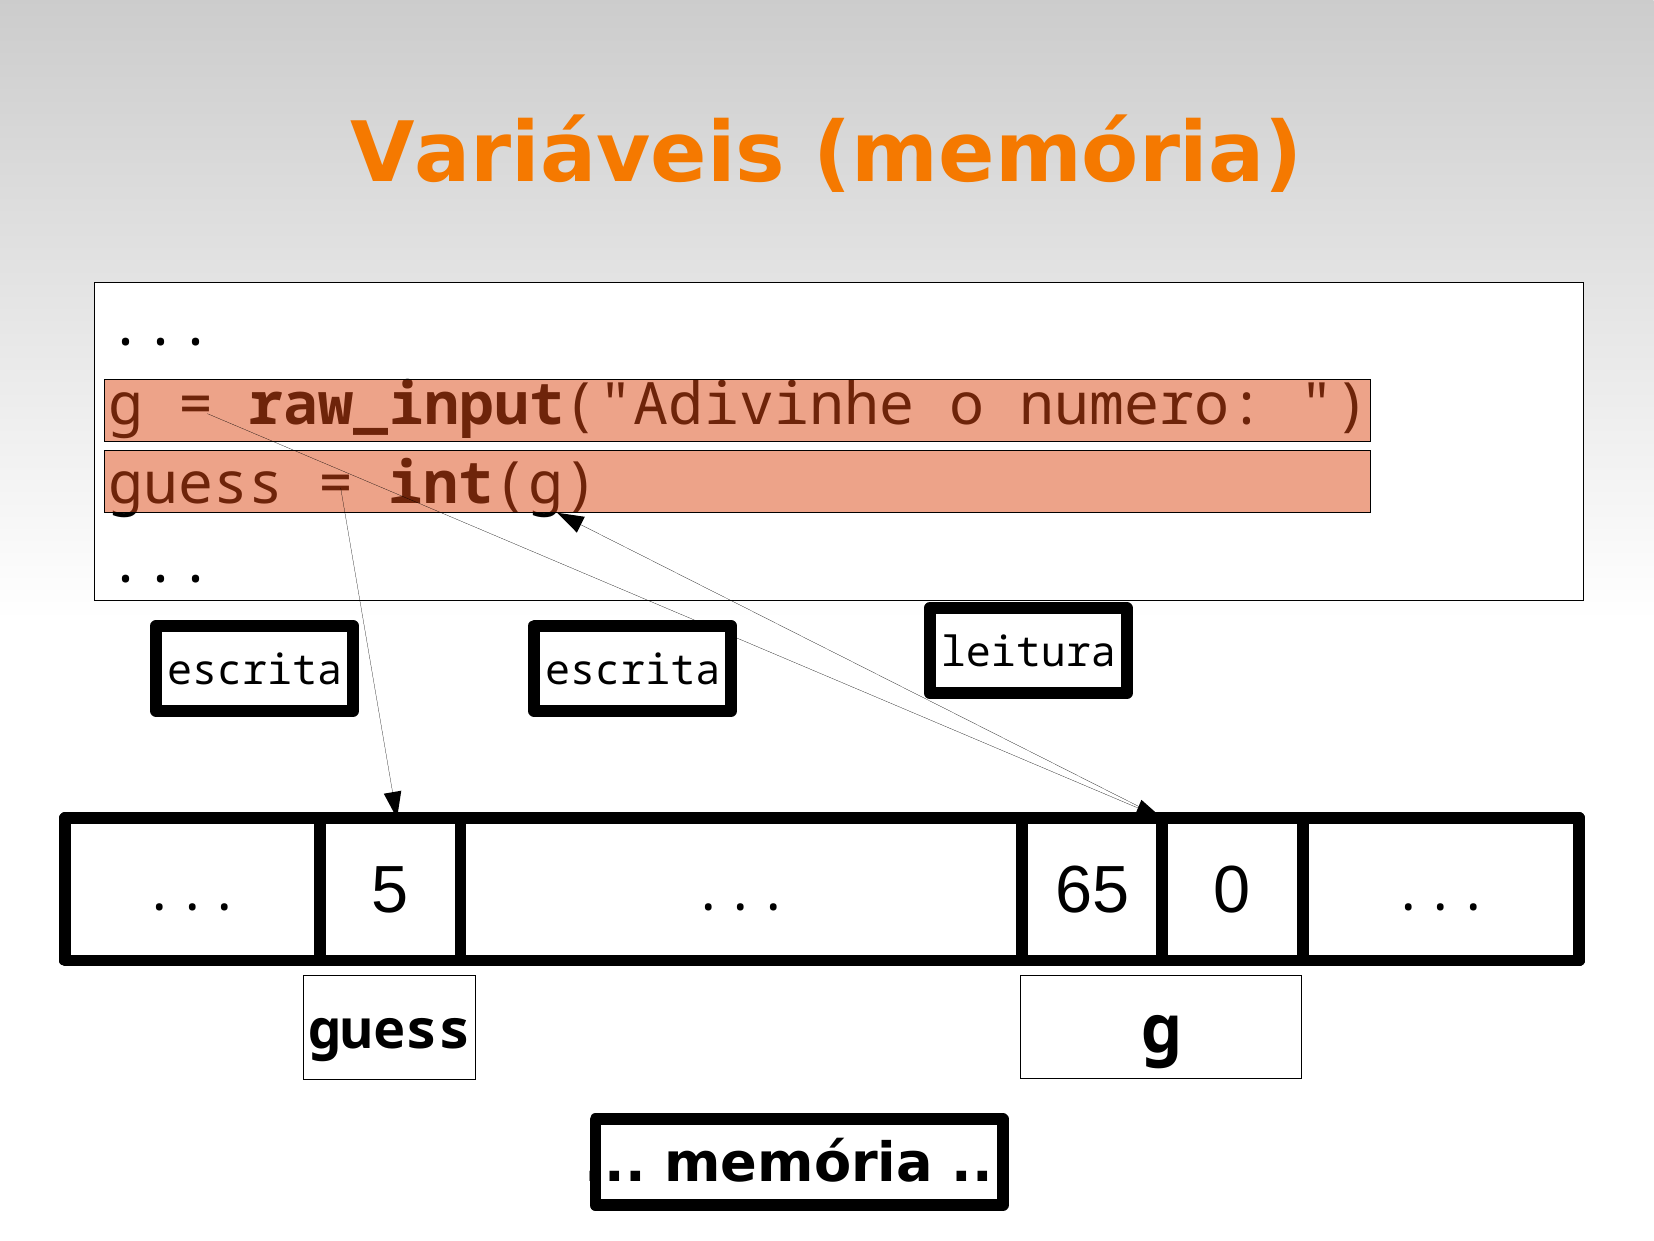

# Variáveis (memória)
...
g = raw_input("Adivinhe o numero: ")
guess = int(g)
...
leitura
escrita
escrita
...
5
...
65
0
...
g
guess
... memória ...